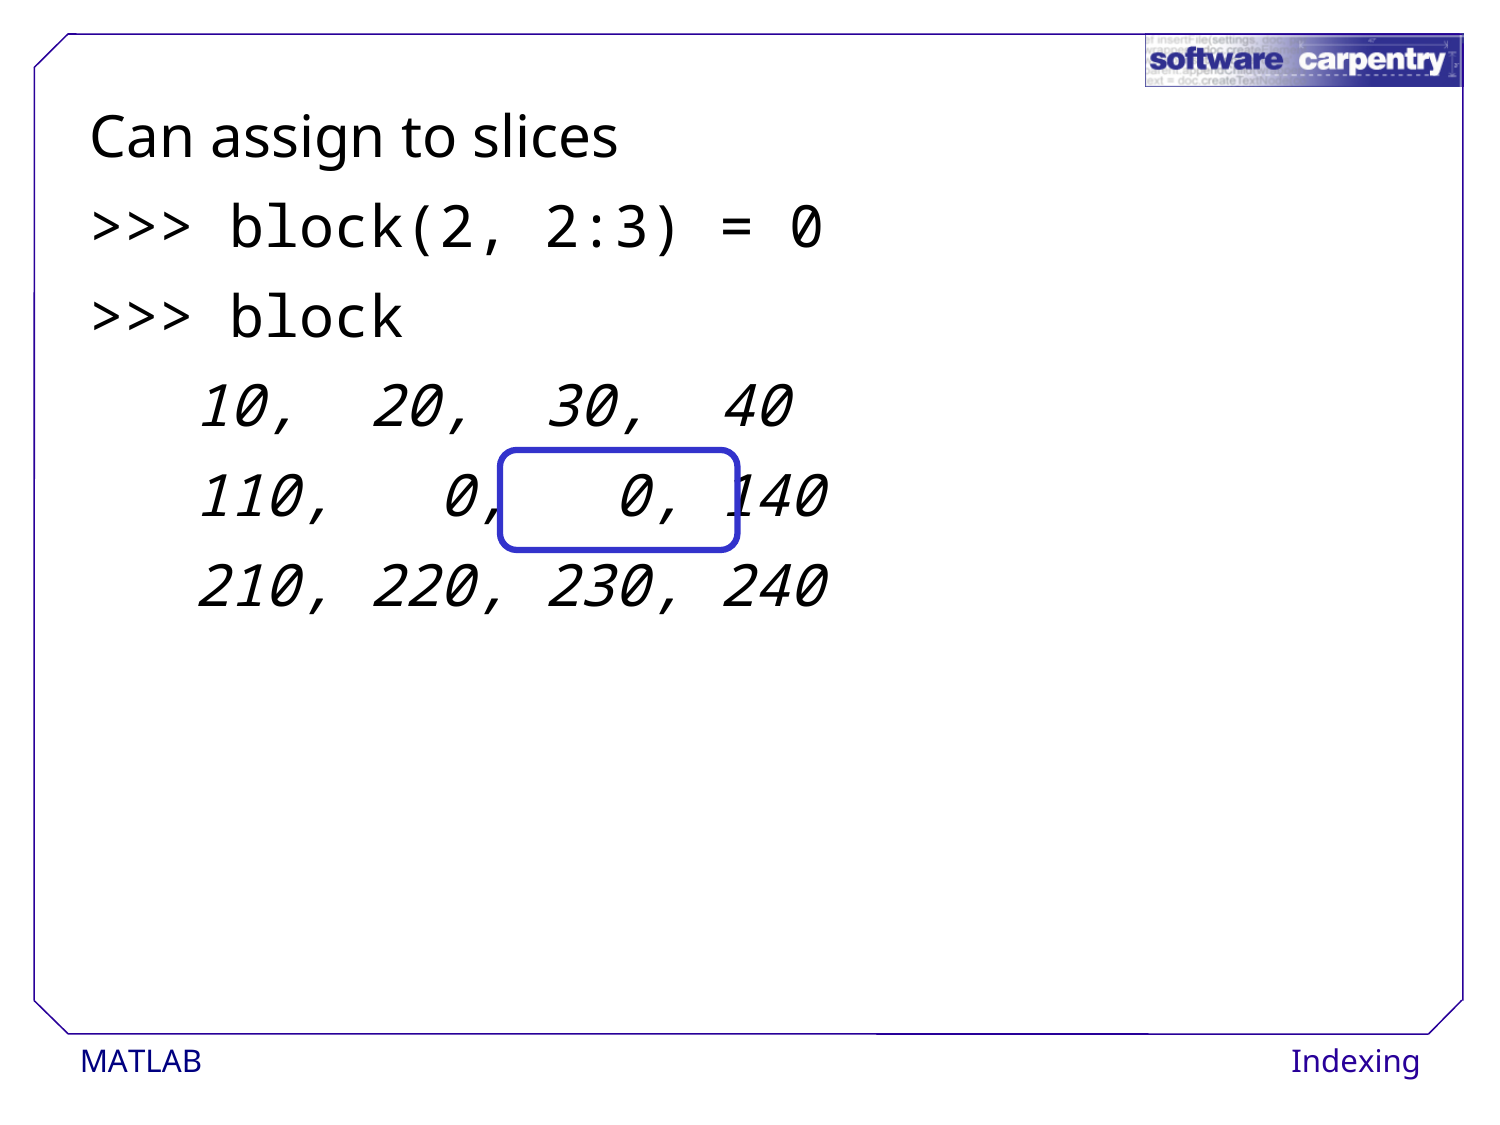

# Can assign to slices
>>> block(2, 2:3) = 0
>>> block
 10, 20, 30, 40
 110, 0, 0, 140
 210, 220, 230, 240